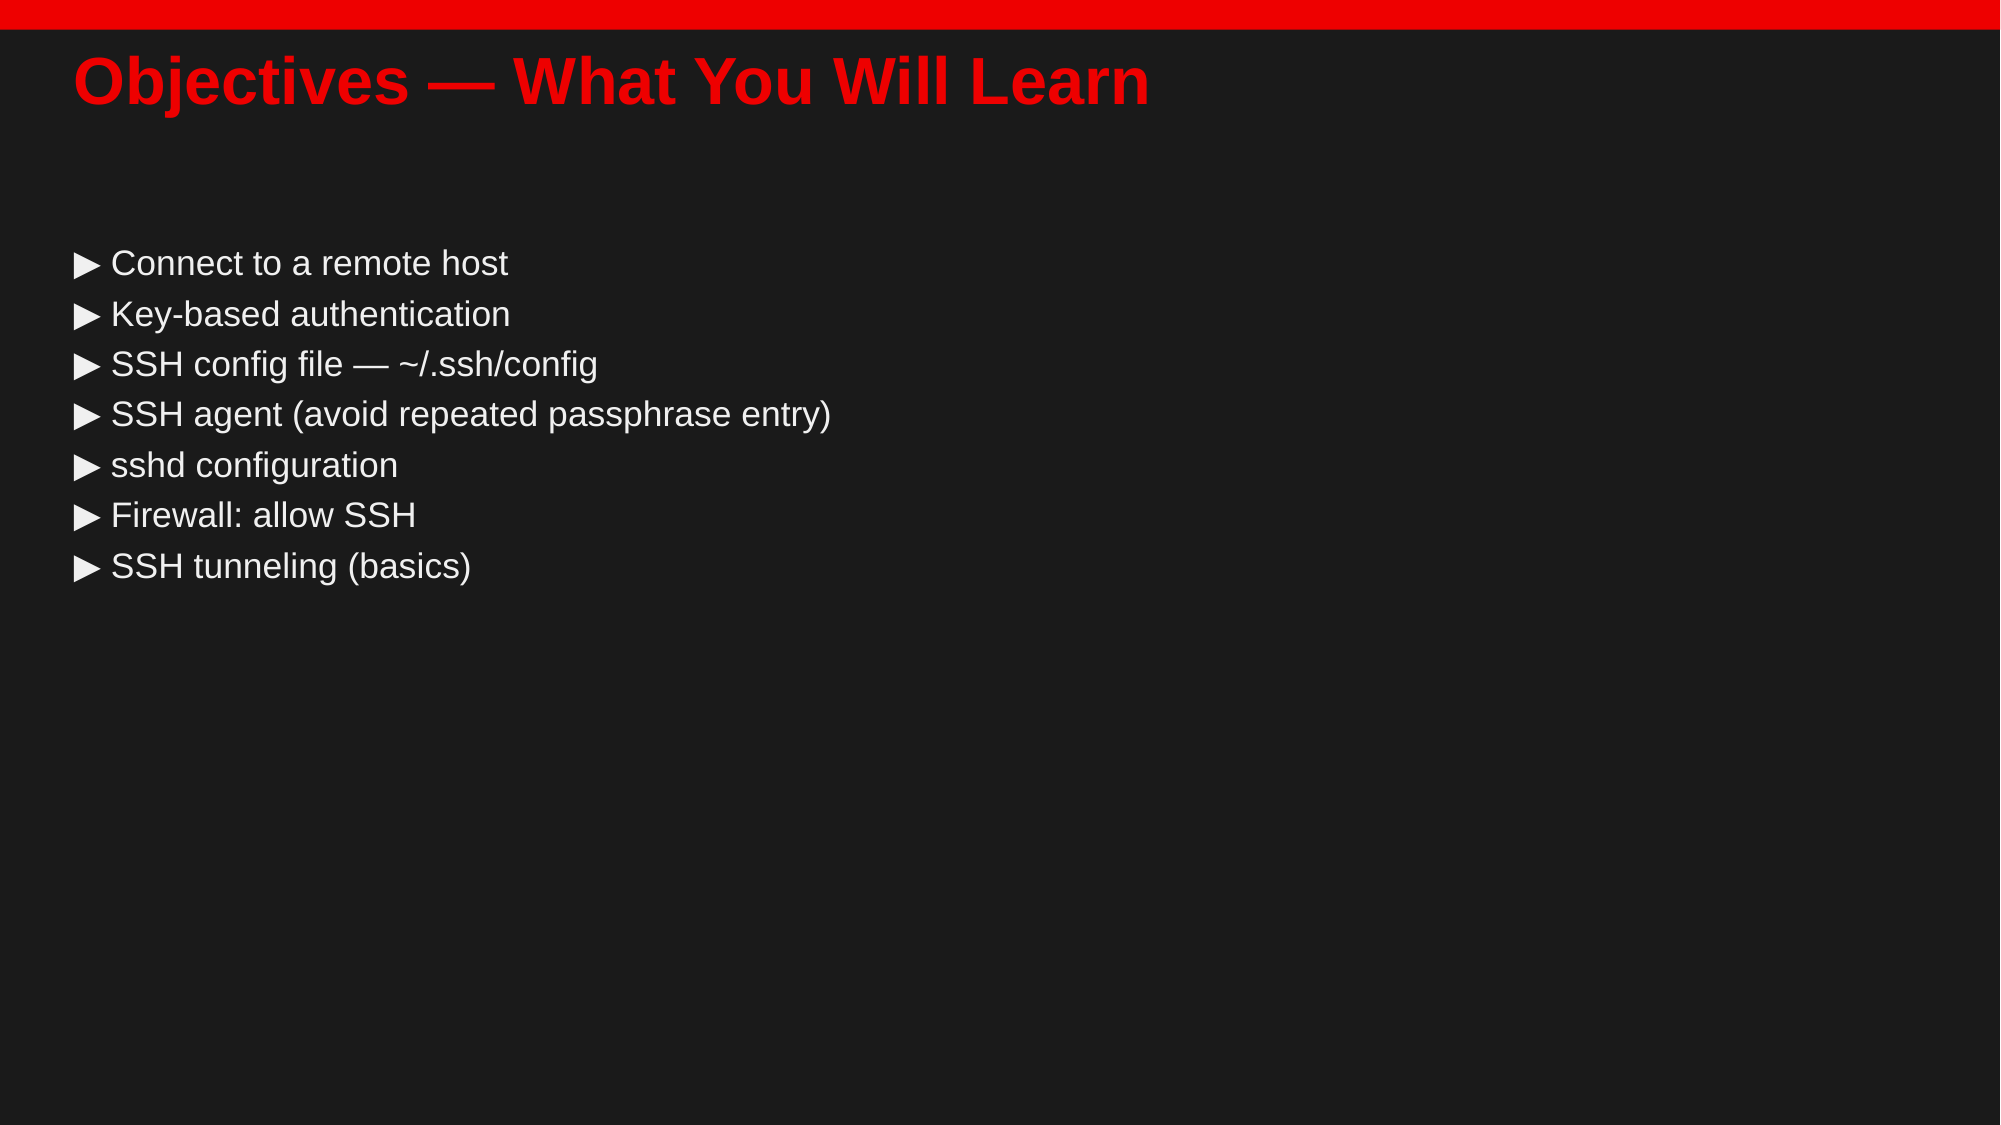

Objectives — What You Will Learn
▶ Connect to a remote host
▶ Key-based authentication
▶ SSH config file — ~/.ssh/config
▶ SSH agent (avoid repeated passphrase entry)
▶ sshd configuration
▶ Firewall: allow SSH
▶ SSH tunneling (basics)